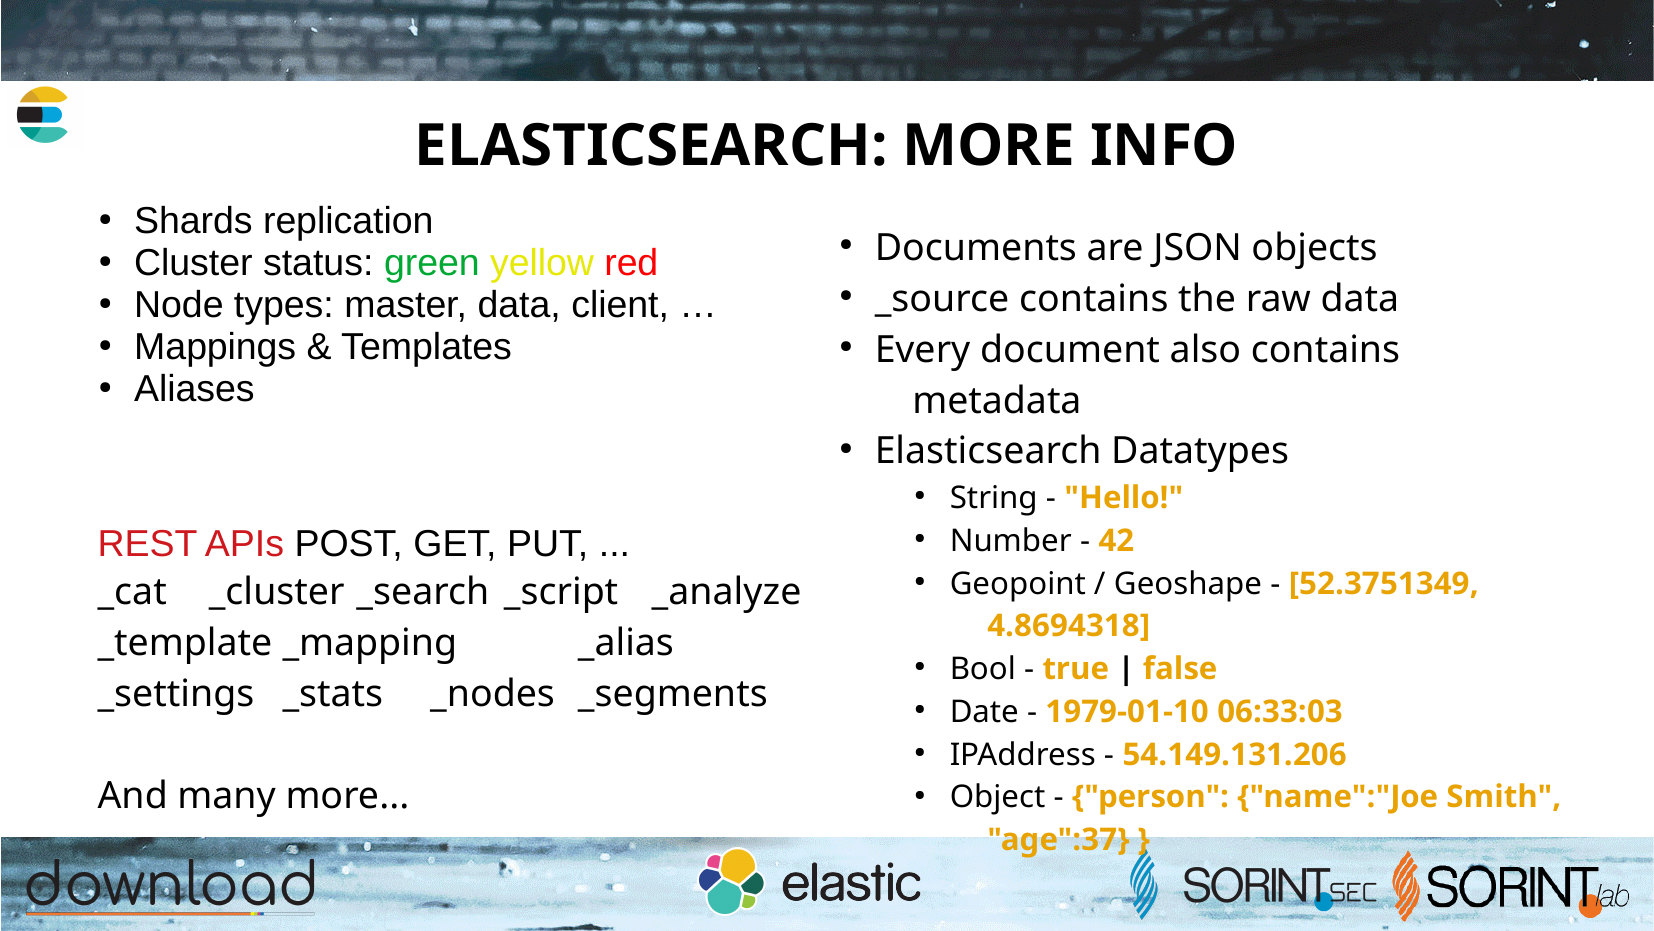

# ELASTICSEARCH: MORE INFO
Shards replication
Cluster status: green yellow red
Node types: master, data, client, …
Mappings & Templates
Aliases
Documents are JSON objects
_source contains the raw data
Every document also contains metadata
Elasticsearch Datatypes
String - "Hello!"
Number - 42
Geopoint / Geoshape - [52.3751349, 4.8694318]
Bool - true | false
Date - 1979-01-10 06:33:03
IPAddress - 54.149.131.206
Object - {"person": {"name":"Joe Smith", "age":37} }
REST APIs POST, GET, PUT, ...
_cat	_cluster	_search	_script	_analyze
_template	_mapping		_alias
_settings	_stats	_nodes	_segments
And many more...